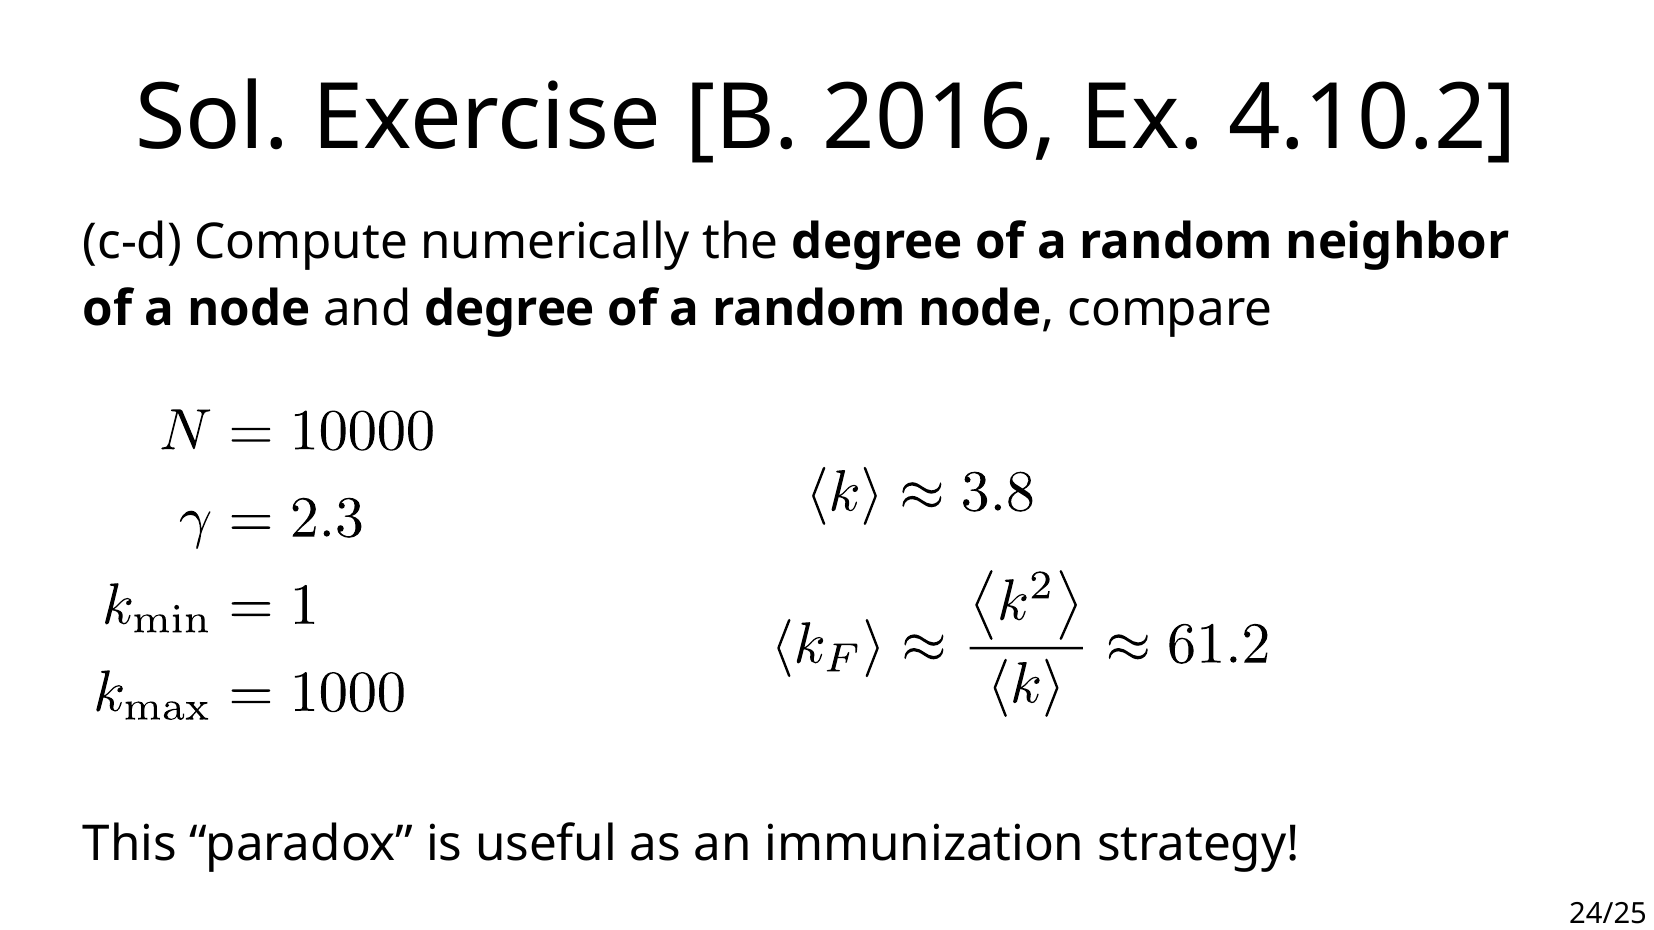

# Sol. Exercise [B. 2016, Ex. 4.10.2]
(c-d) Compute numerically the degree of a random neighbor of a node and degree of a random node, compare
This “paradox” is useful as an immunization strategy!
24